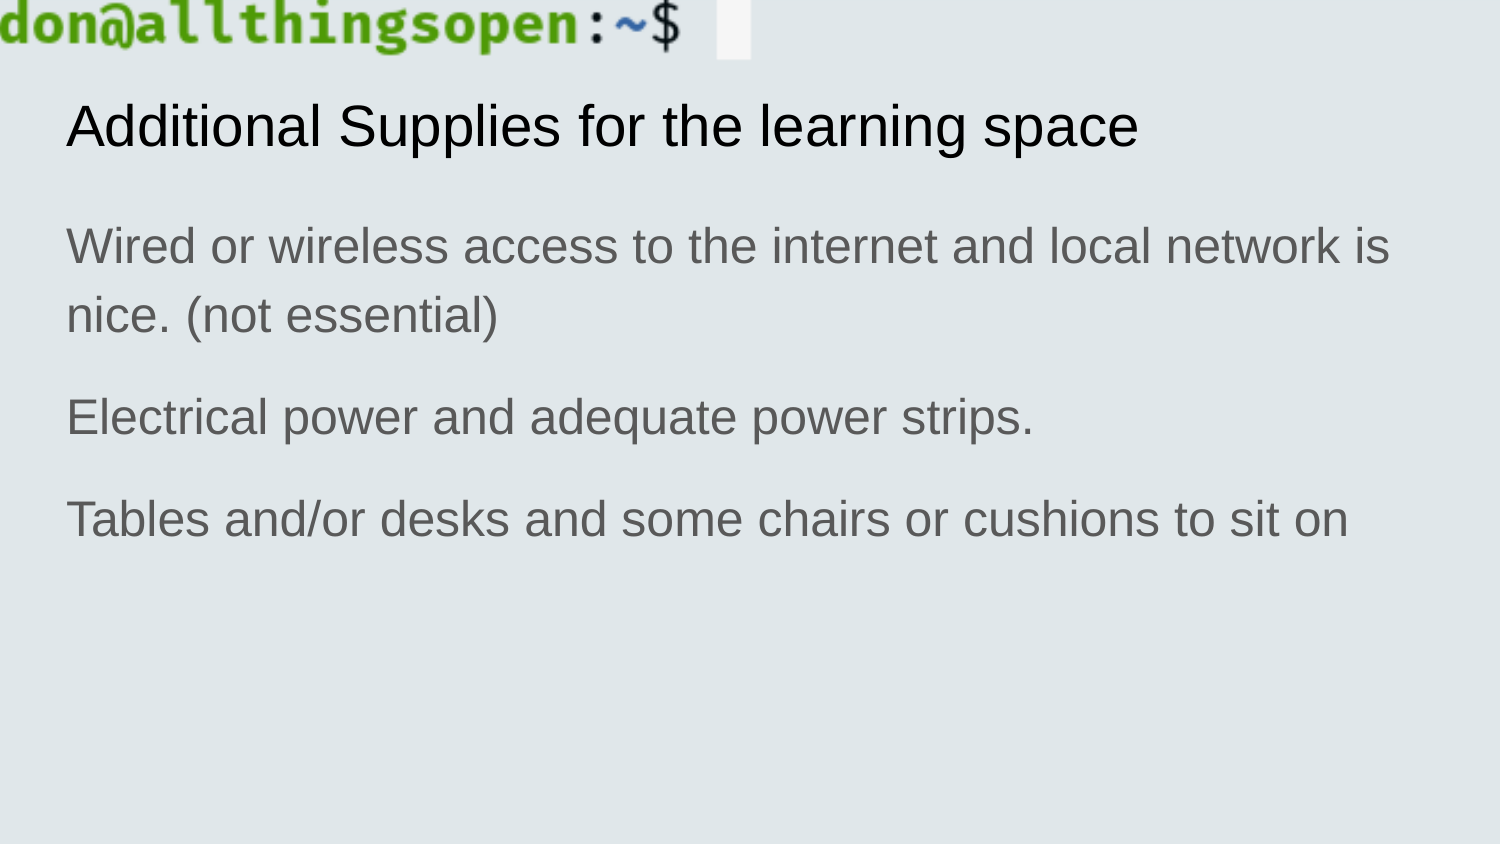

# Additional Supplies for the learning space
Wired or wireless access to the internet and local network is nice. (not essential)
Electrical power and adequate power strips.
Tables and/or desks and some chairs or cushions to sit on